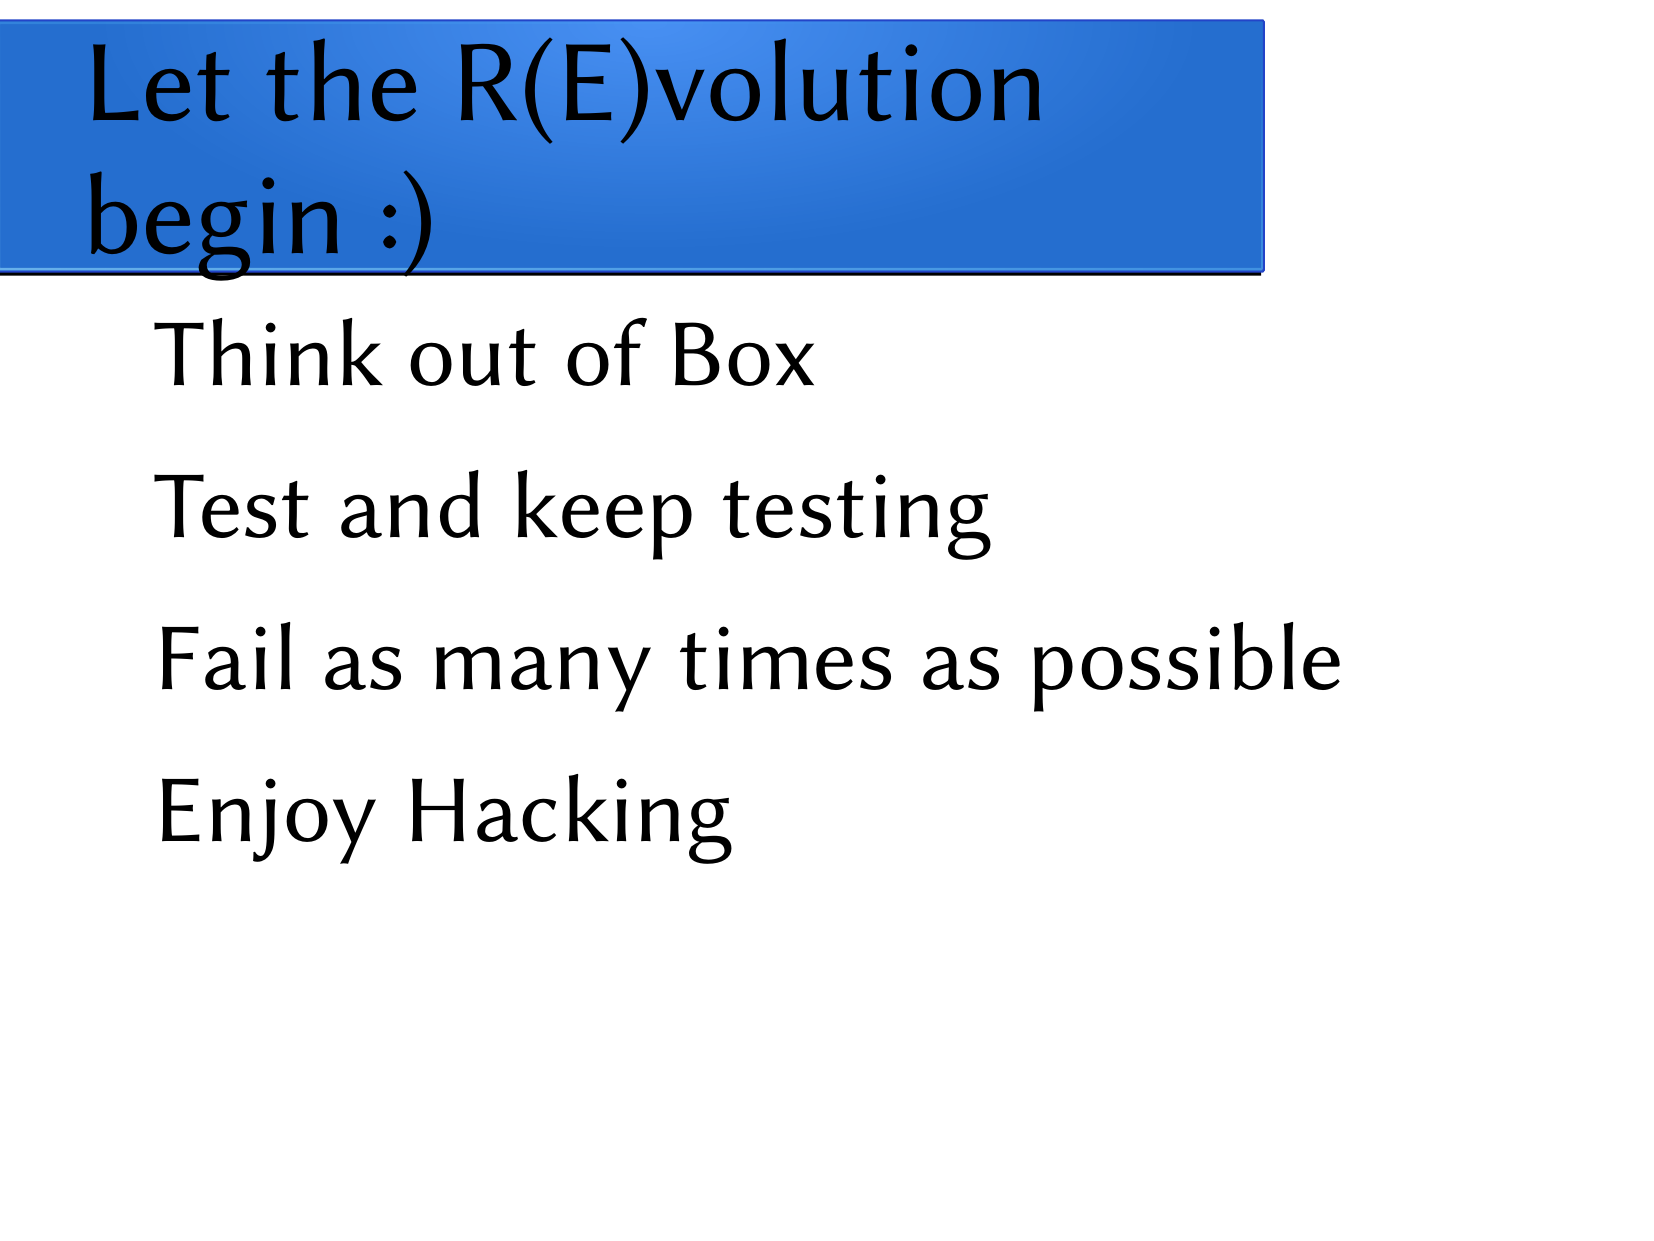

# Let the R(E)volution begin :)
Think out of Box
Test and keep testing
Fail as many times as possible
Enjoy Hacking